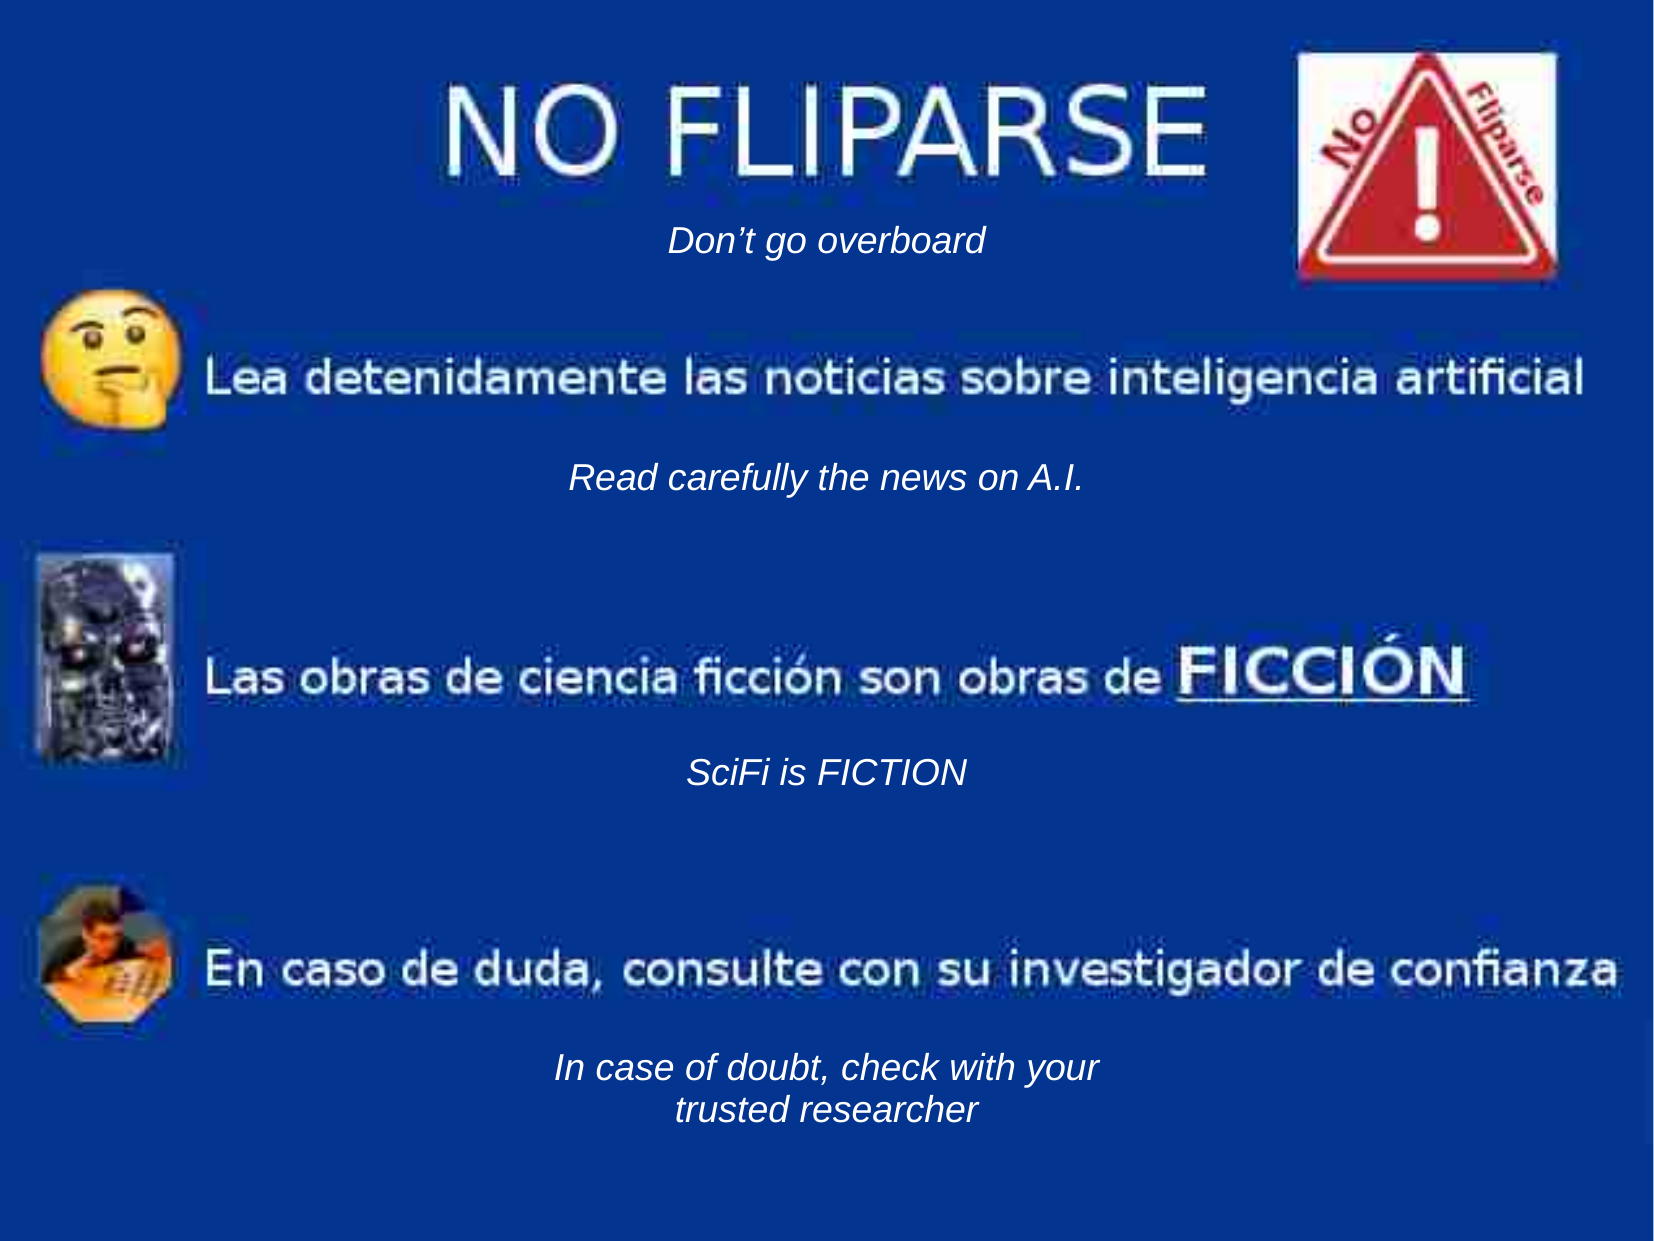

Don’t go overboard
Read carefully the news on A.I.
SciFi is FICTION
In case of doubt, check with your trusted researcher
27 sept. 2018
Artificial Life, Swarm Robotics, Embodied Evolution
55